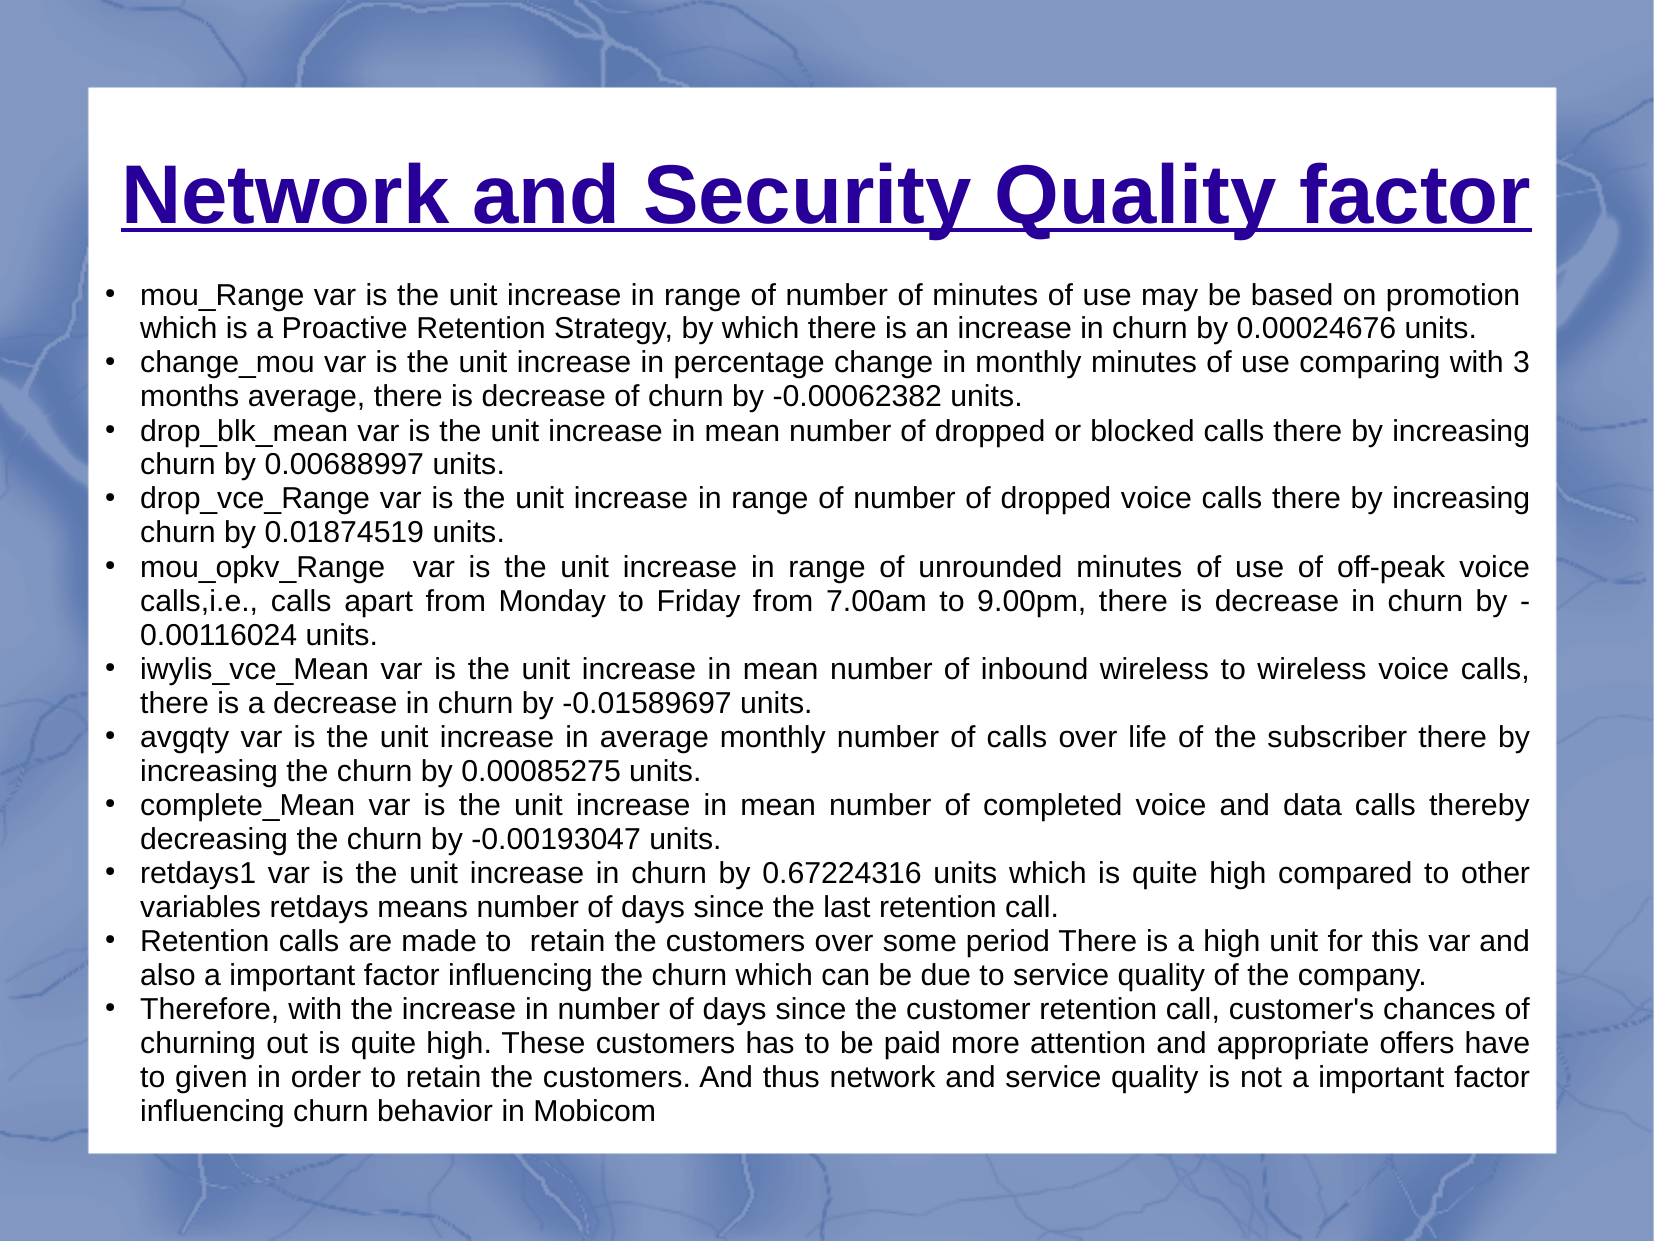

# Network and Security Quality factor
mou_Range var is the unit increase in range of number of minutes of use may be based on promotion which is a Proactive Retention Strategy, by which there is an increase in churn by 0.00024676 units.
change_mou var is the unit increase in percentage change in monthly minutes of use comparing with 3 months average, there is decrease of churn by -0.00062382 units.
drop_blk_mean var is the unit increase in mean number of dropped or blocked calls there by increasing churn by 0.00688997 units.
drop_vce_Range var is the unit increase in range of number of dropped voice calls there by increasing churn by 0.01874519 units.
mou_opkv_Range var is the unit increase in range of unrounded minutes of use of off-peak voice calls,i.e., calls apart from Monday to Friday from 7.00am to 9.00pm, there is decrease in churn by -0.00116024 units.
iwylis_vce_Mean var is the unit increase in mean number of inbound wireless to wireless voice calls, there is a decrease in churn by -0.01589697 units.
avgqty var is the unit increase in average monthly number of calls over life of the subscriber there by increasing the churn by 0.00085275 units.
complete_Mean var is the unit increase in mean number of completed voice and data calls thereby decreasing the churn by -0.00193047 units.
retdays1 var is the unit increase in churn by 0.67224316 units which is quite high compared to other variables retdays means number of days since the last retention call.
Retention calls are made to retain the customers over some period There is a high unit for this var and also a important factor influencing the churn which can be due to service quality of the company.
Therefore, with the increase in number of days since the customer retention call, customer's chances of churning out is quite high. These customers has to be paid more attention and appropriate offers have to given in order to retain the customers. And thus network and service quality is not a important factor influencing churn behavior in Mobicom